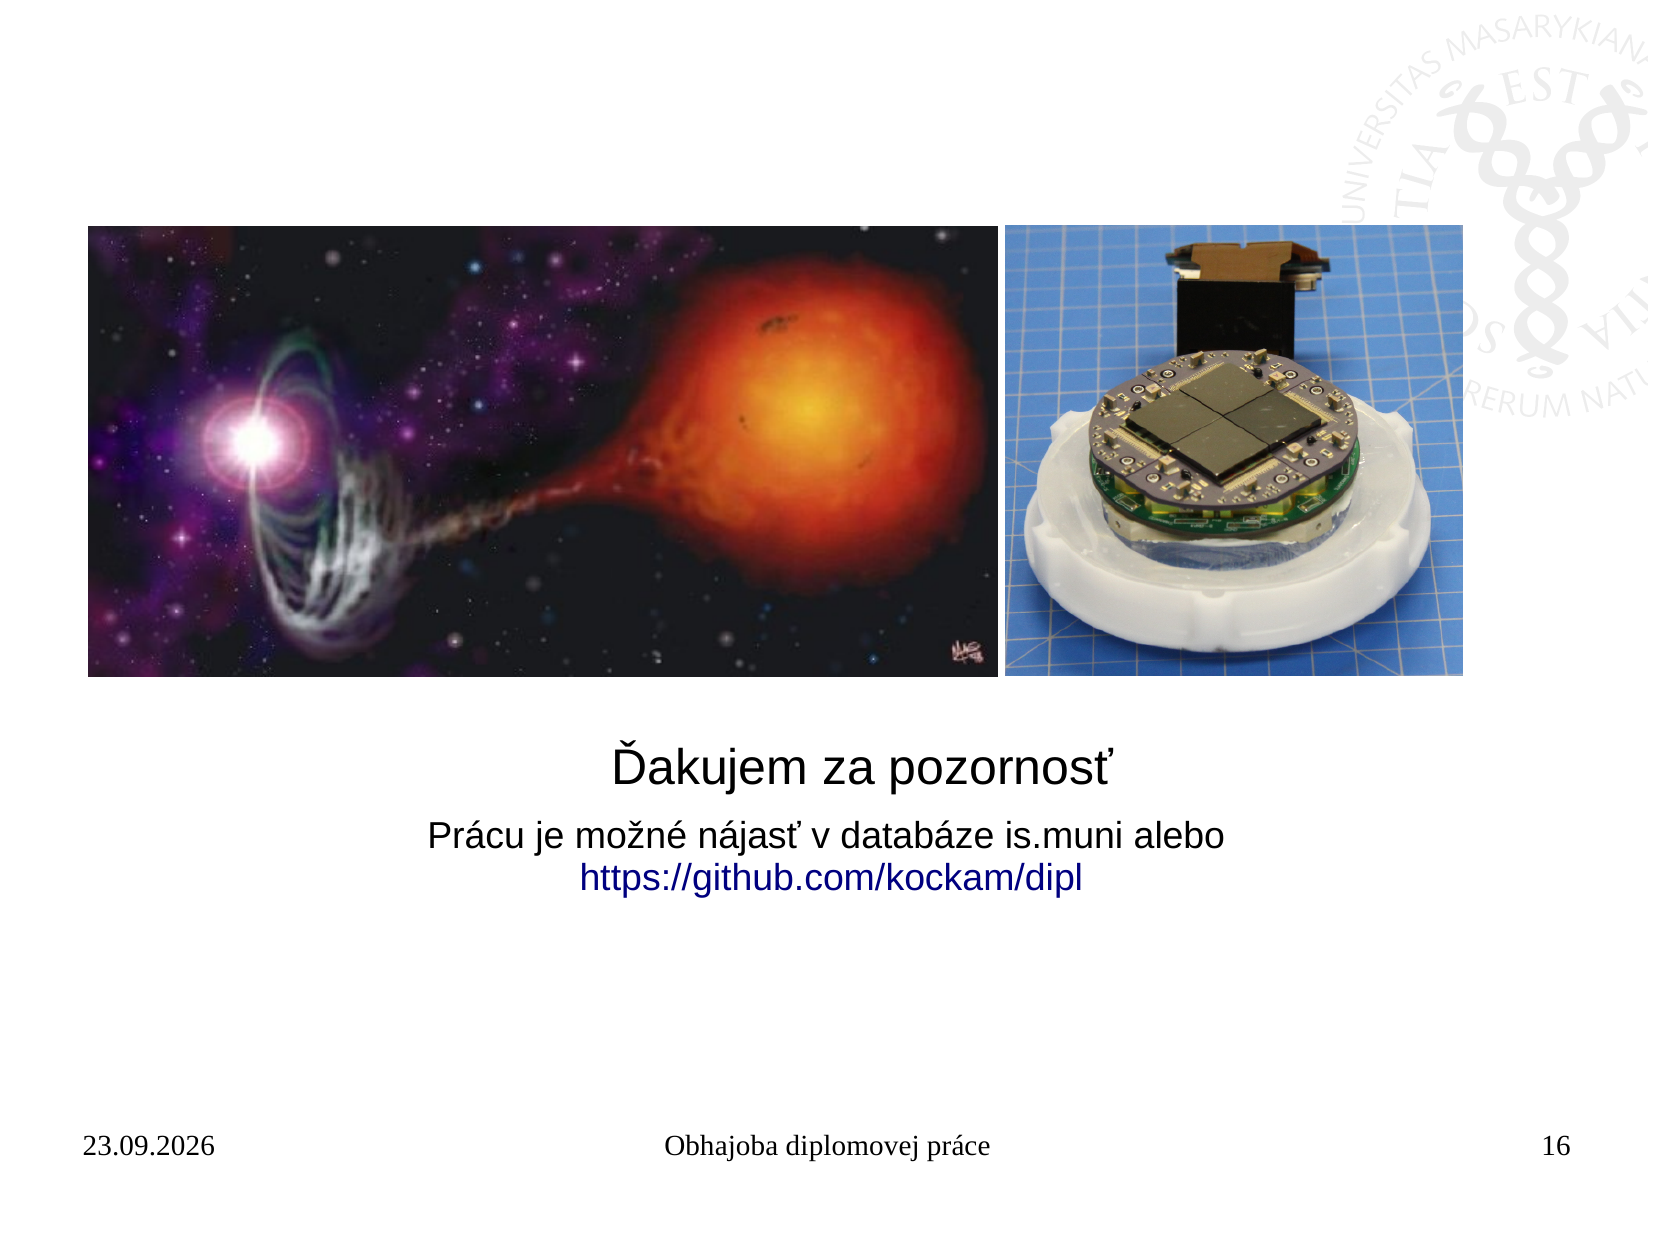

Ďakujem za pozornosť
Prácu je možné nájasť v databáze is.muni alebo
https://github.com/kockam/dipl
Obhajoba diplomovej práce
16